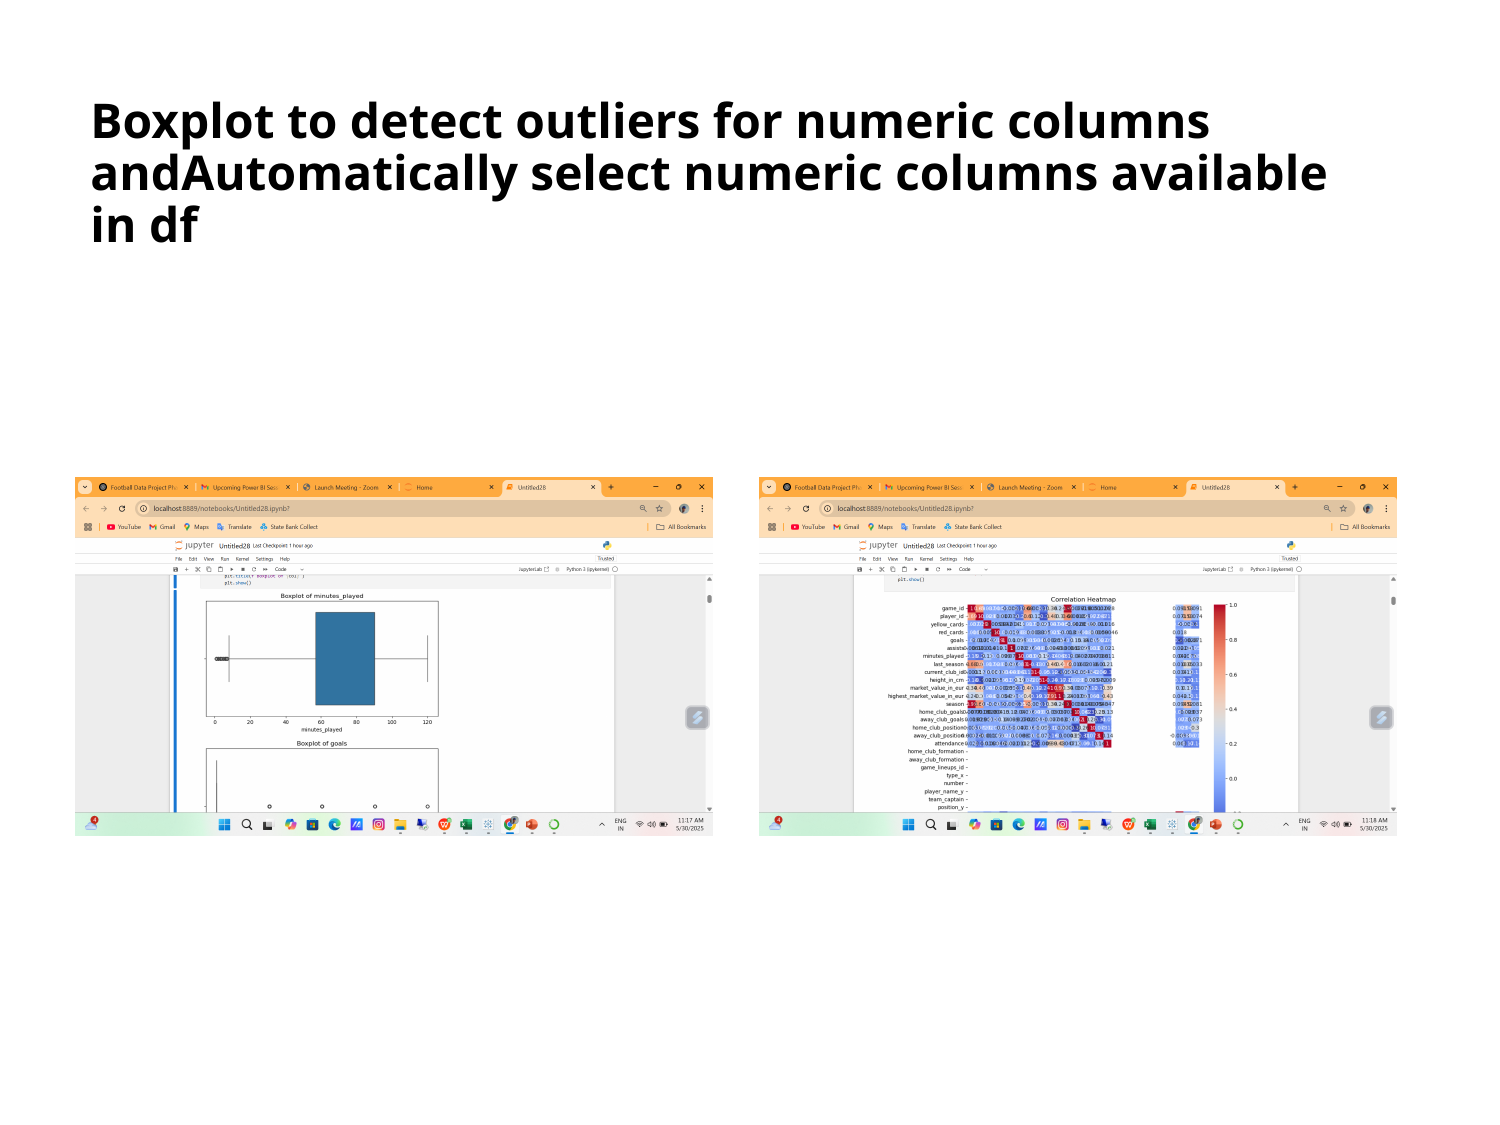

# Boxplot to detect outliers for numeric columns andAutomatically select numeric columns available in df